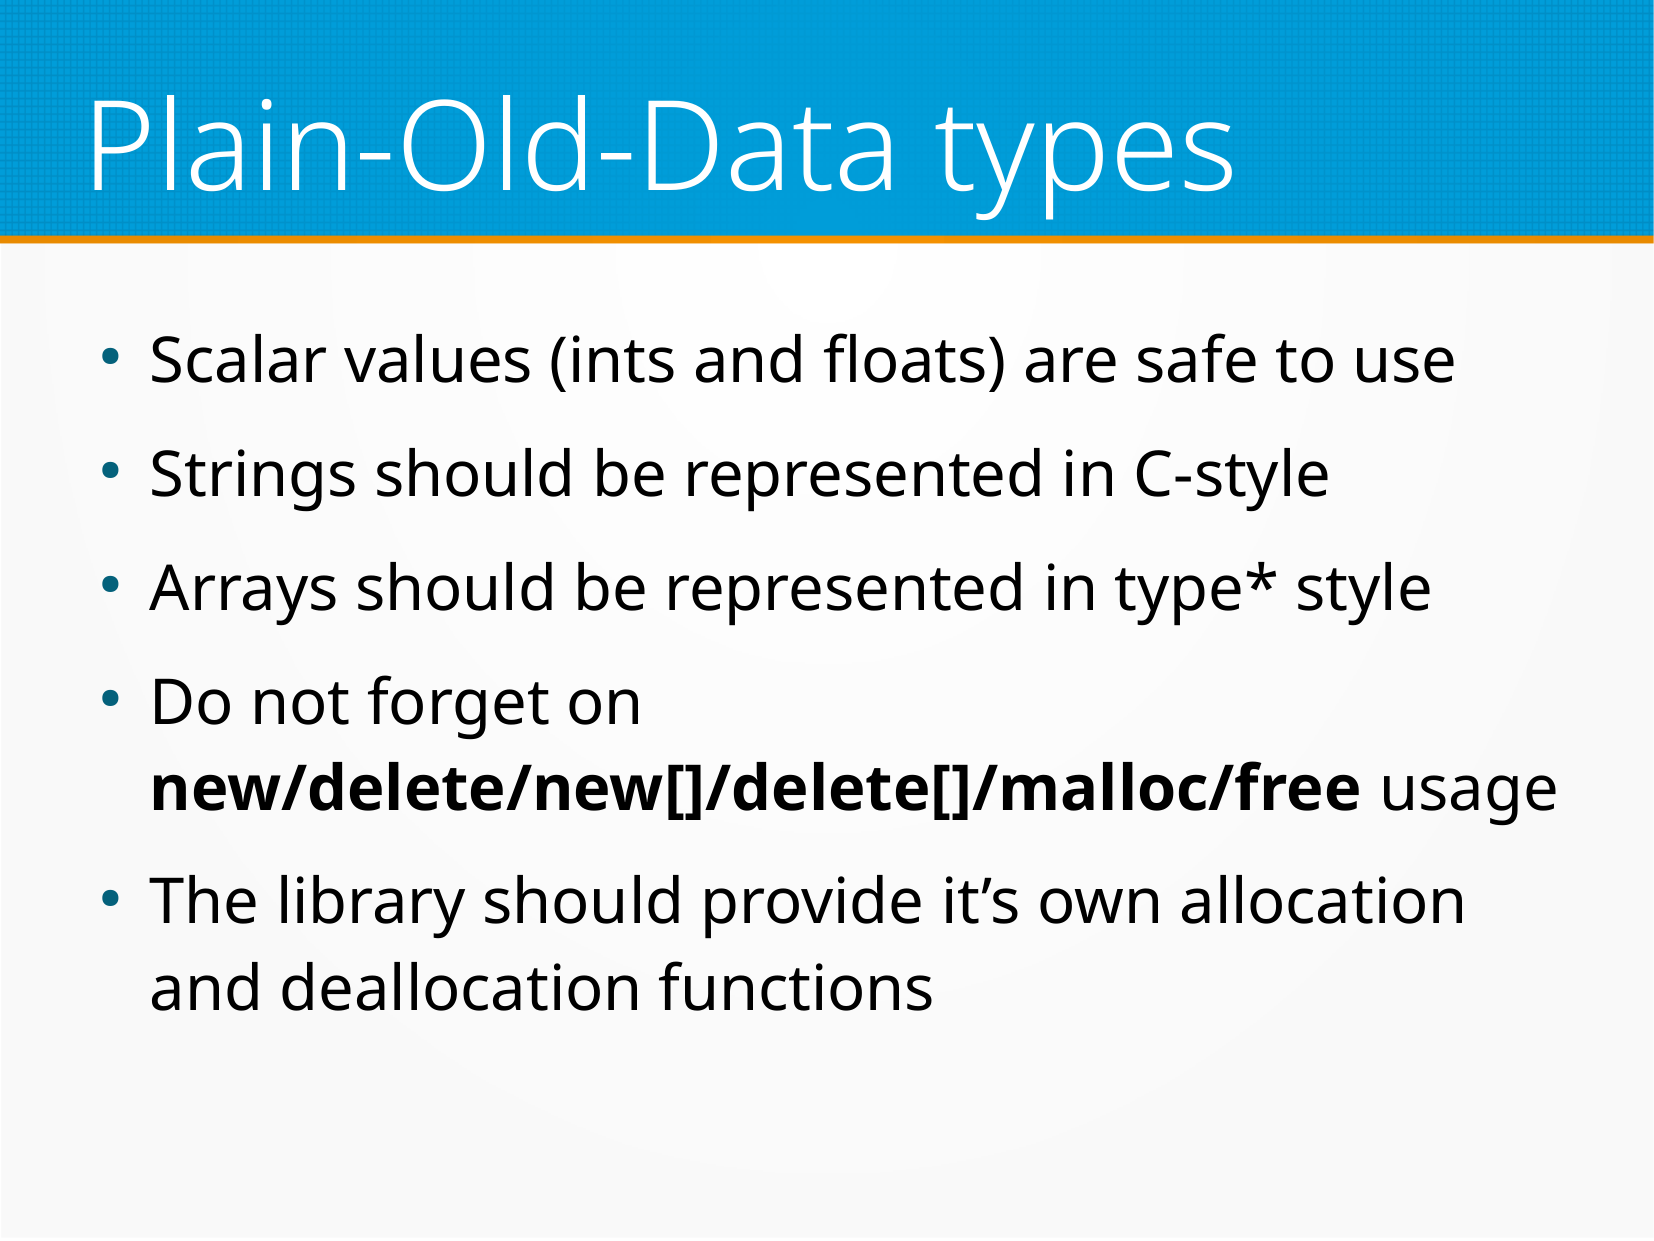

# Plain-Old-Data types
Scalar values (ints and floats) are safe to use
Strings should be represented in C-style
Arrays should be represented in type* style
Do not forget on
new/delete/new[]/delete[]/malloc/free usage
The library should provide it’s own allocation and deallocation functions